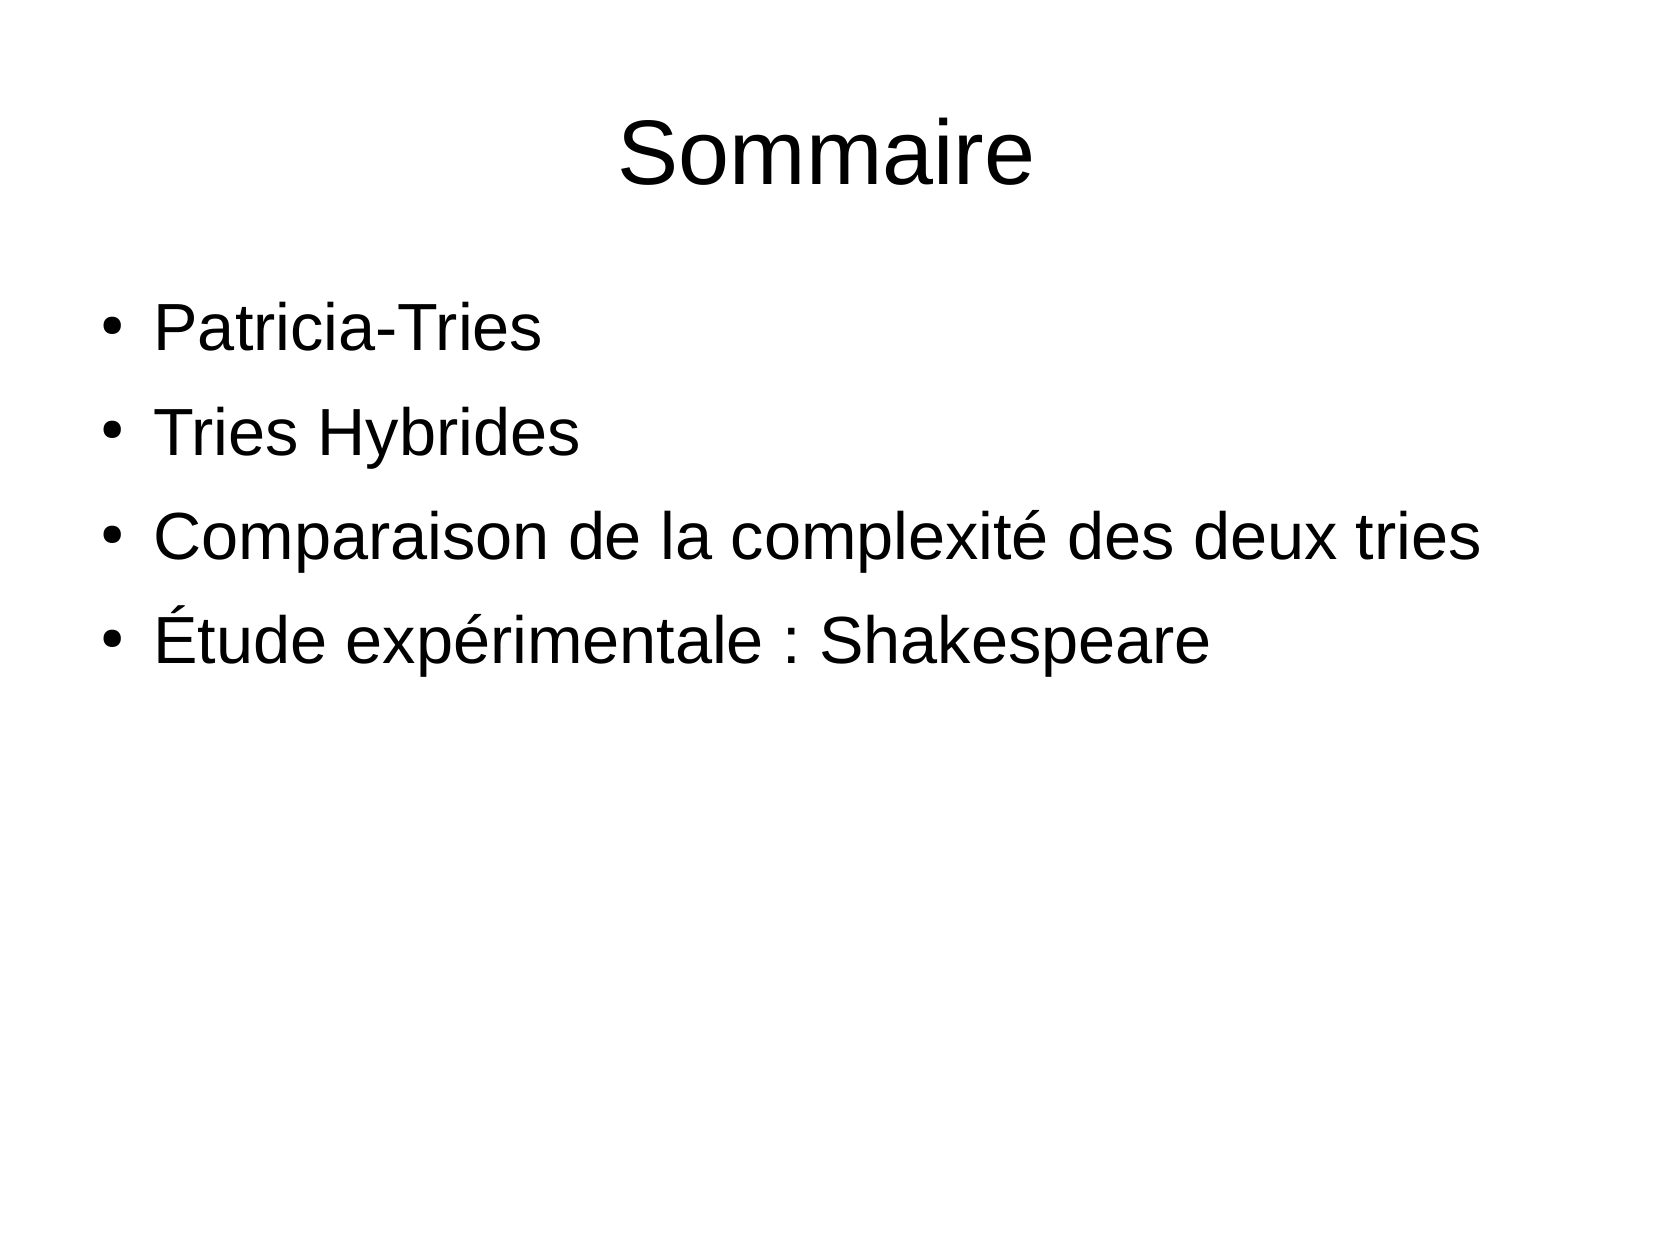

# Sommaire
Patricia-Tries
Tries Hybrides
Comparaison de la complexité des deux tries
Étude expérimentale : Shakespeare